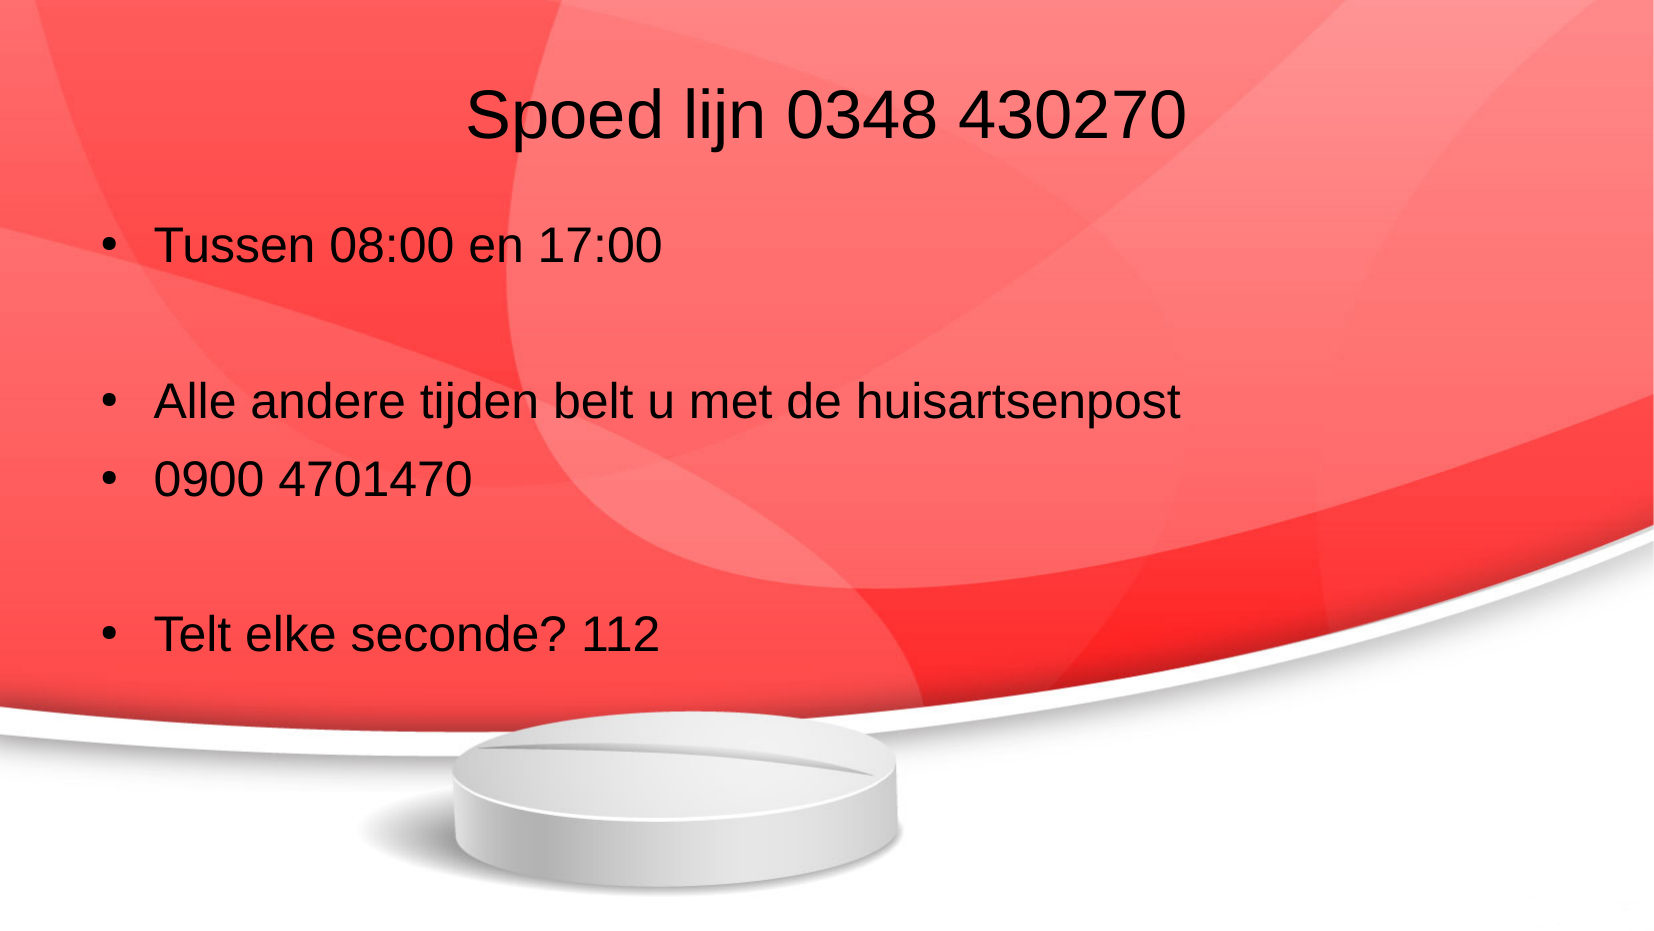

# Spoed lijn 0348 430270
Tussen 08:00 en 17:00
Alle andere tijden belt u met de huisartsenpost
0900 4701470
Telt elke seconde? 112